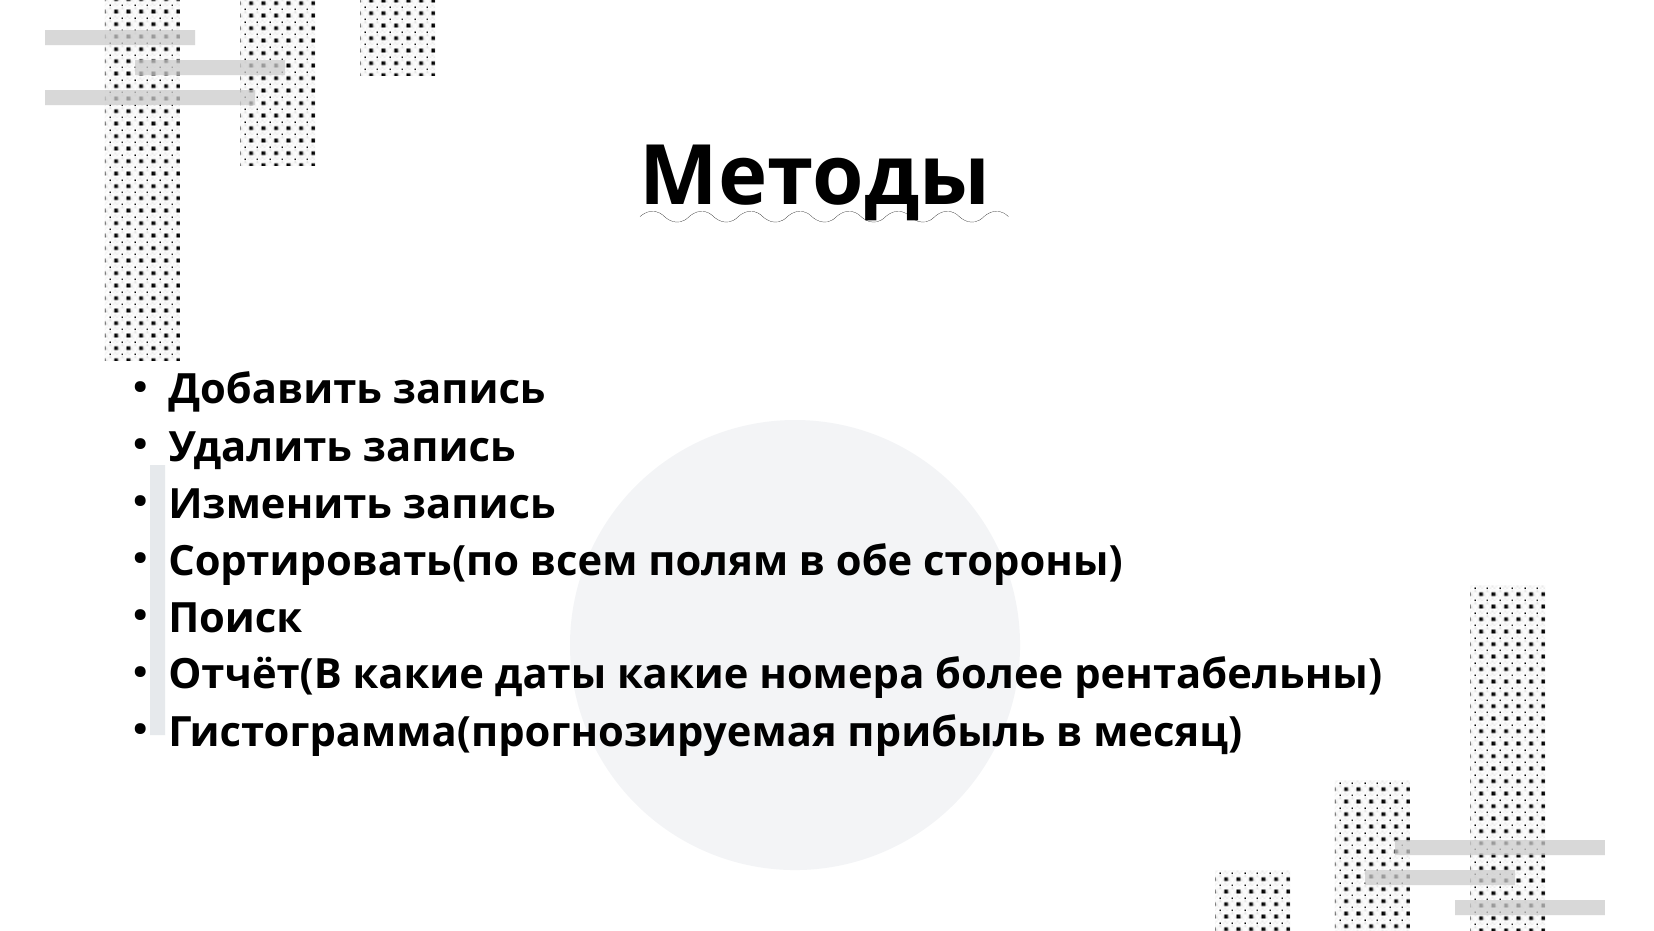

Методы
Добавить запись
Удалить запись
Изменить запись
Сортировать(по всем полям в обе стороны)
Поиск
Отчёт(В какие даты какие номера более рентабельны)
Гистограмма(прогнозируемая прибыль в месяц)